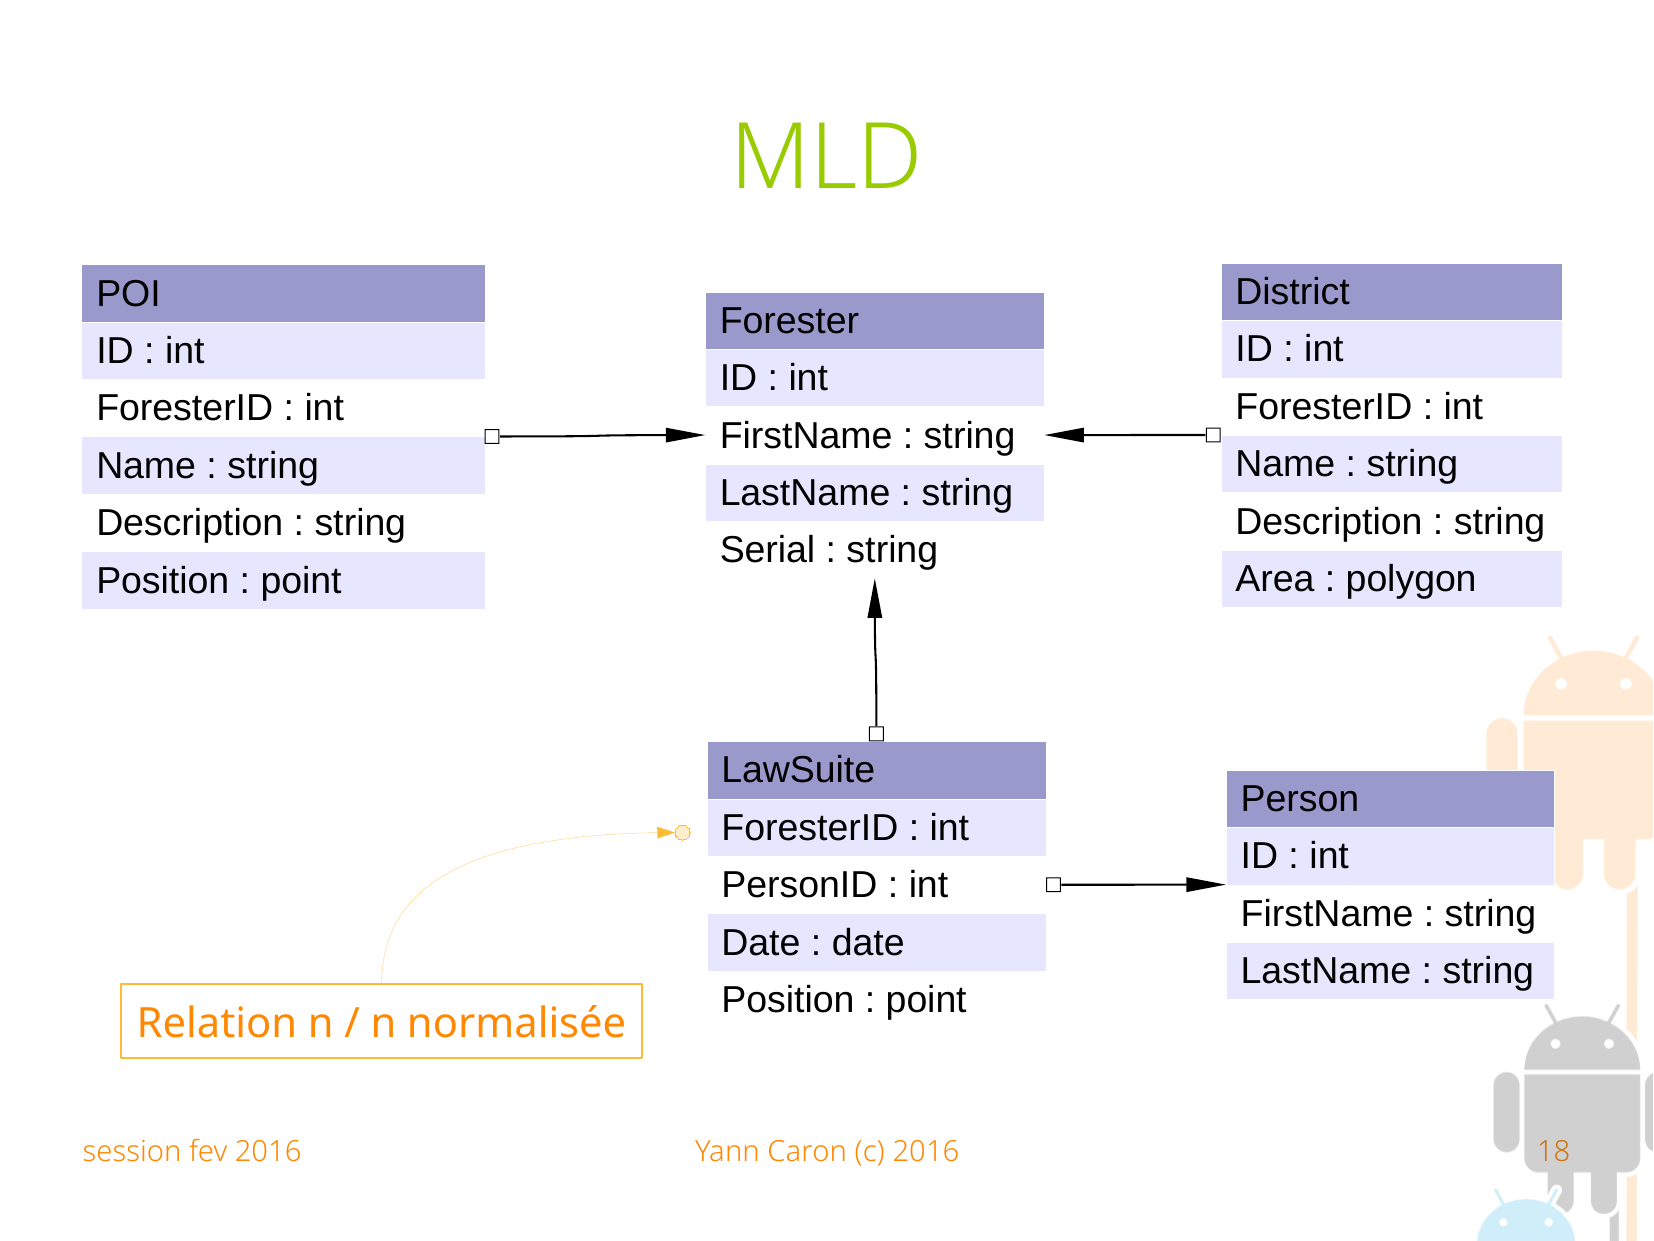

# MLD
| District |
| --- |
| ID : int |
| ForesterID : int |
| Name : string |
| Description : string |
| Area : polygon |
| POI |
| --- |
| ID : int |
| ForesterID : int |
| Name : string |
| Description : string |
| Position : point |
| Forester |
| --- |
| ID : int |
| FirstName : string |
| LastName : string |
| Serial : string |
| LawSuite |
| --- |
| ForesterID : int |
| PersonID : int |
| Date : date |
| Position : point |
| Person |
| --- |
| ID : int |
| FirstName : string |
| LastName : string |
Relation n / n normalisée
session fev 2016
Yann Caron (c) 2016
18